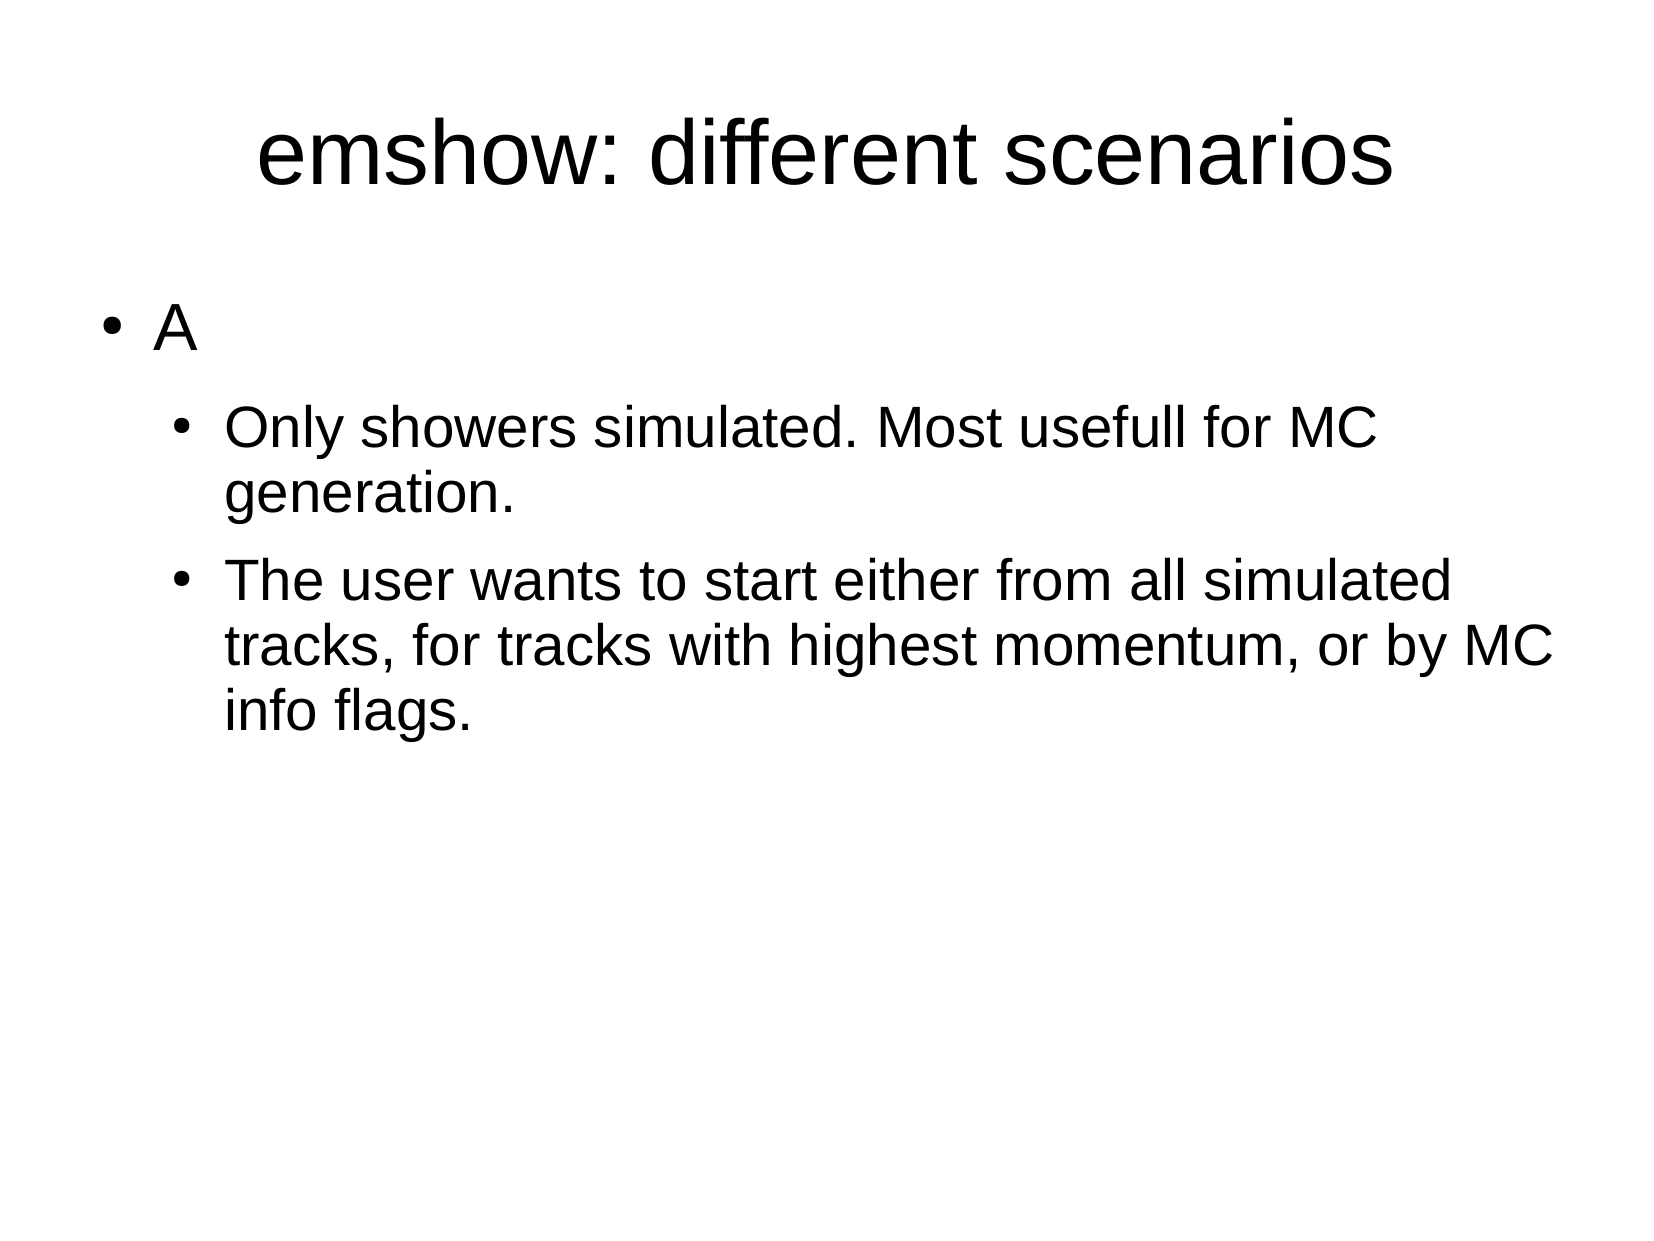

# emshow: different scenarios
A
Only showers simulated. Most usefull for MC generation.
The user wants to start either from all simulated tracks, for tracks with highest momentum, or by MC info flags.